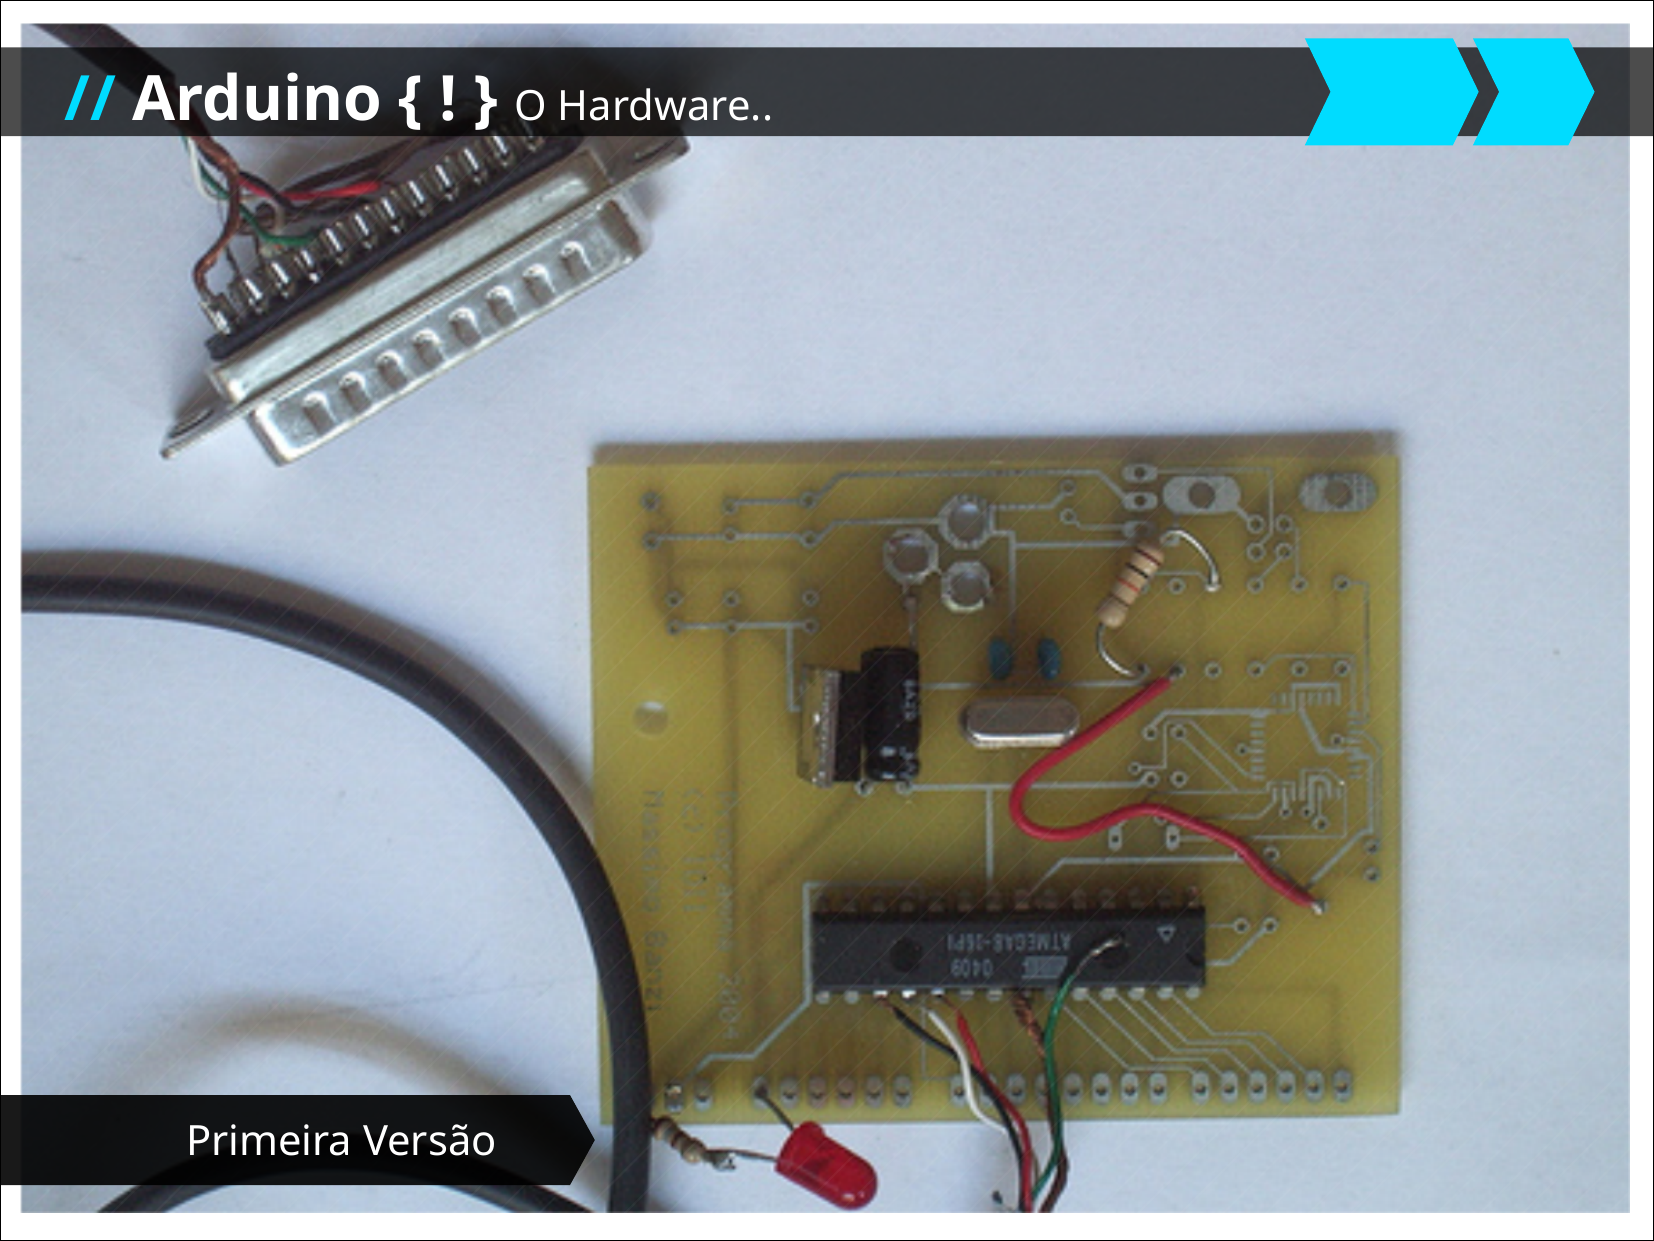

// Arduino { ! } O Hardware..
Primeira Versão